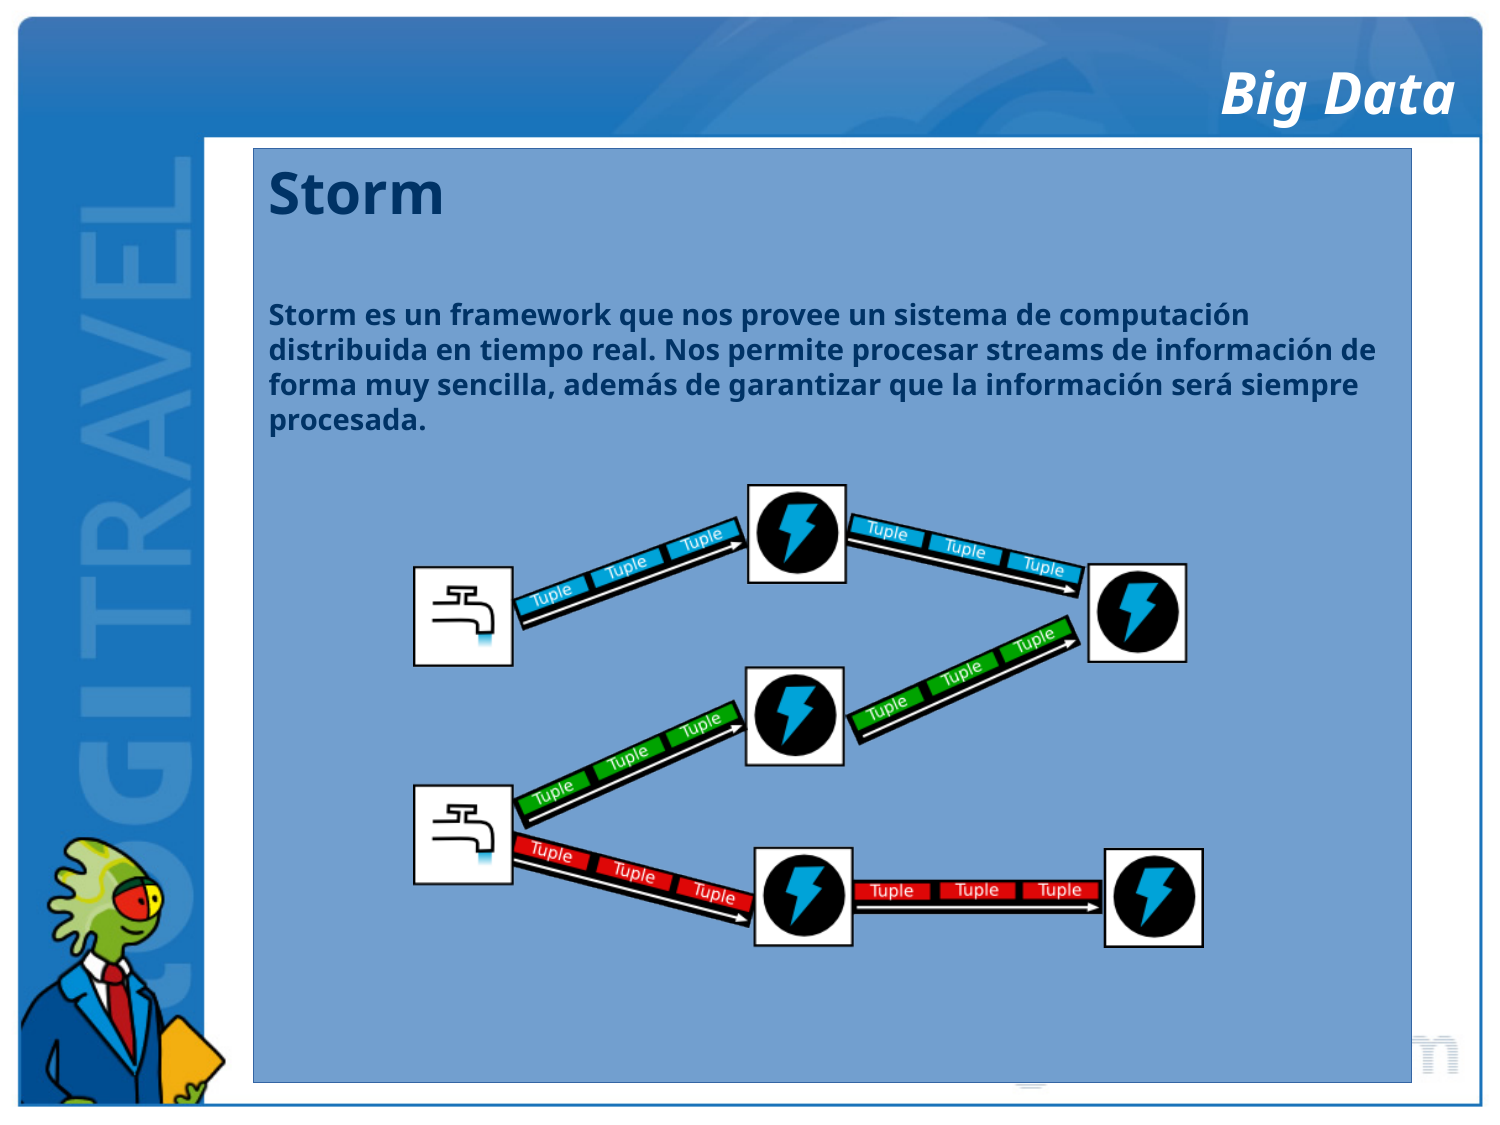

Big Data
Storm
Storm es un framework que nos provee un sistema de computación distribuida en tiempo real. Nos permite procesar streams de información de forma muy sencilla, además de garantizar que la información será siempre procesada.